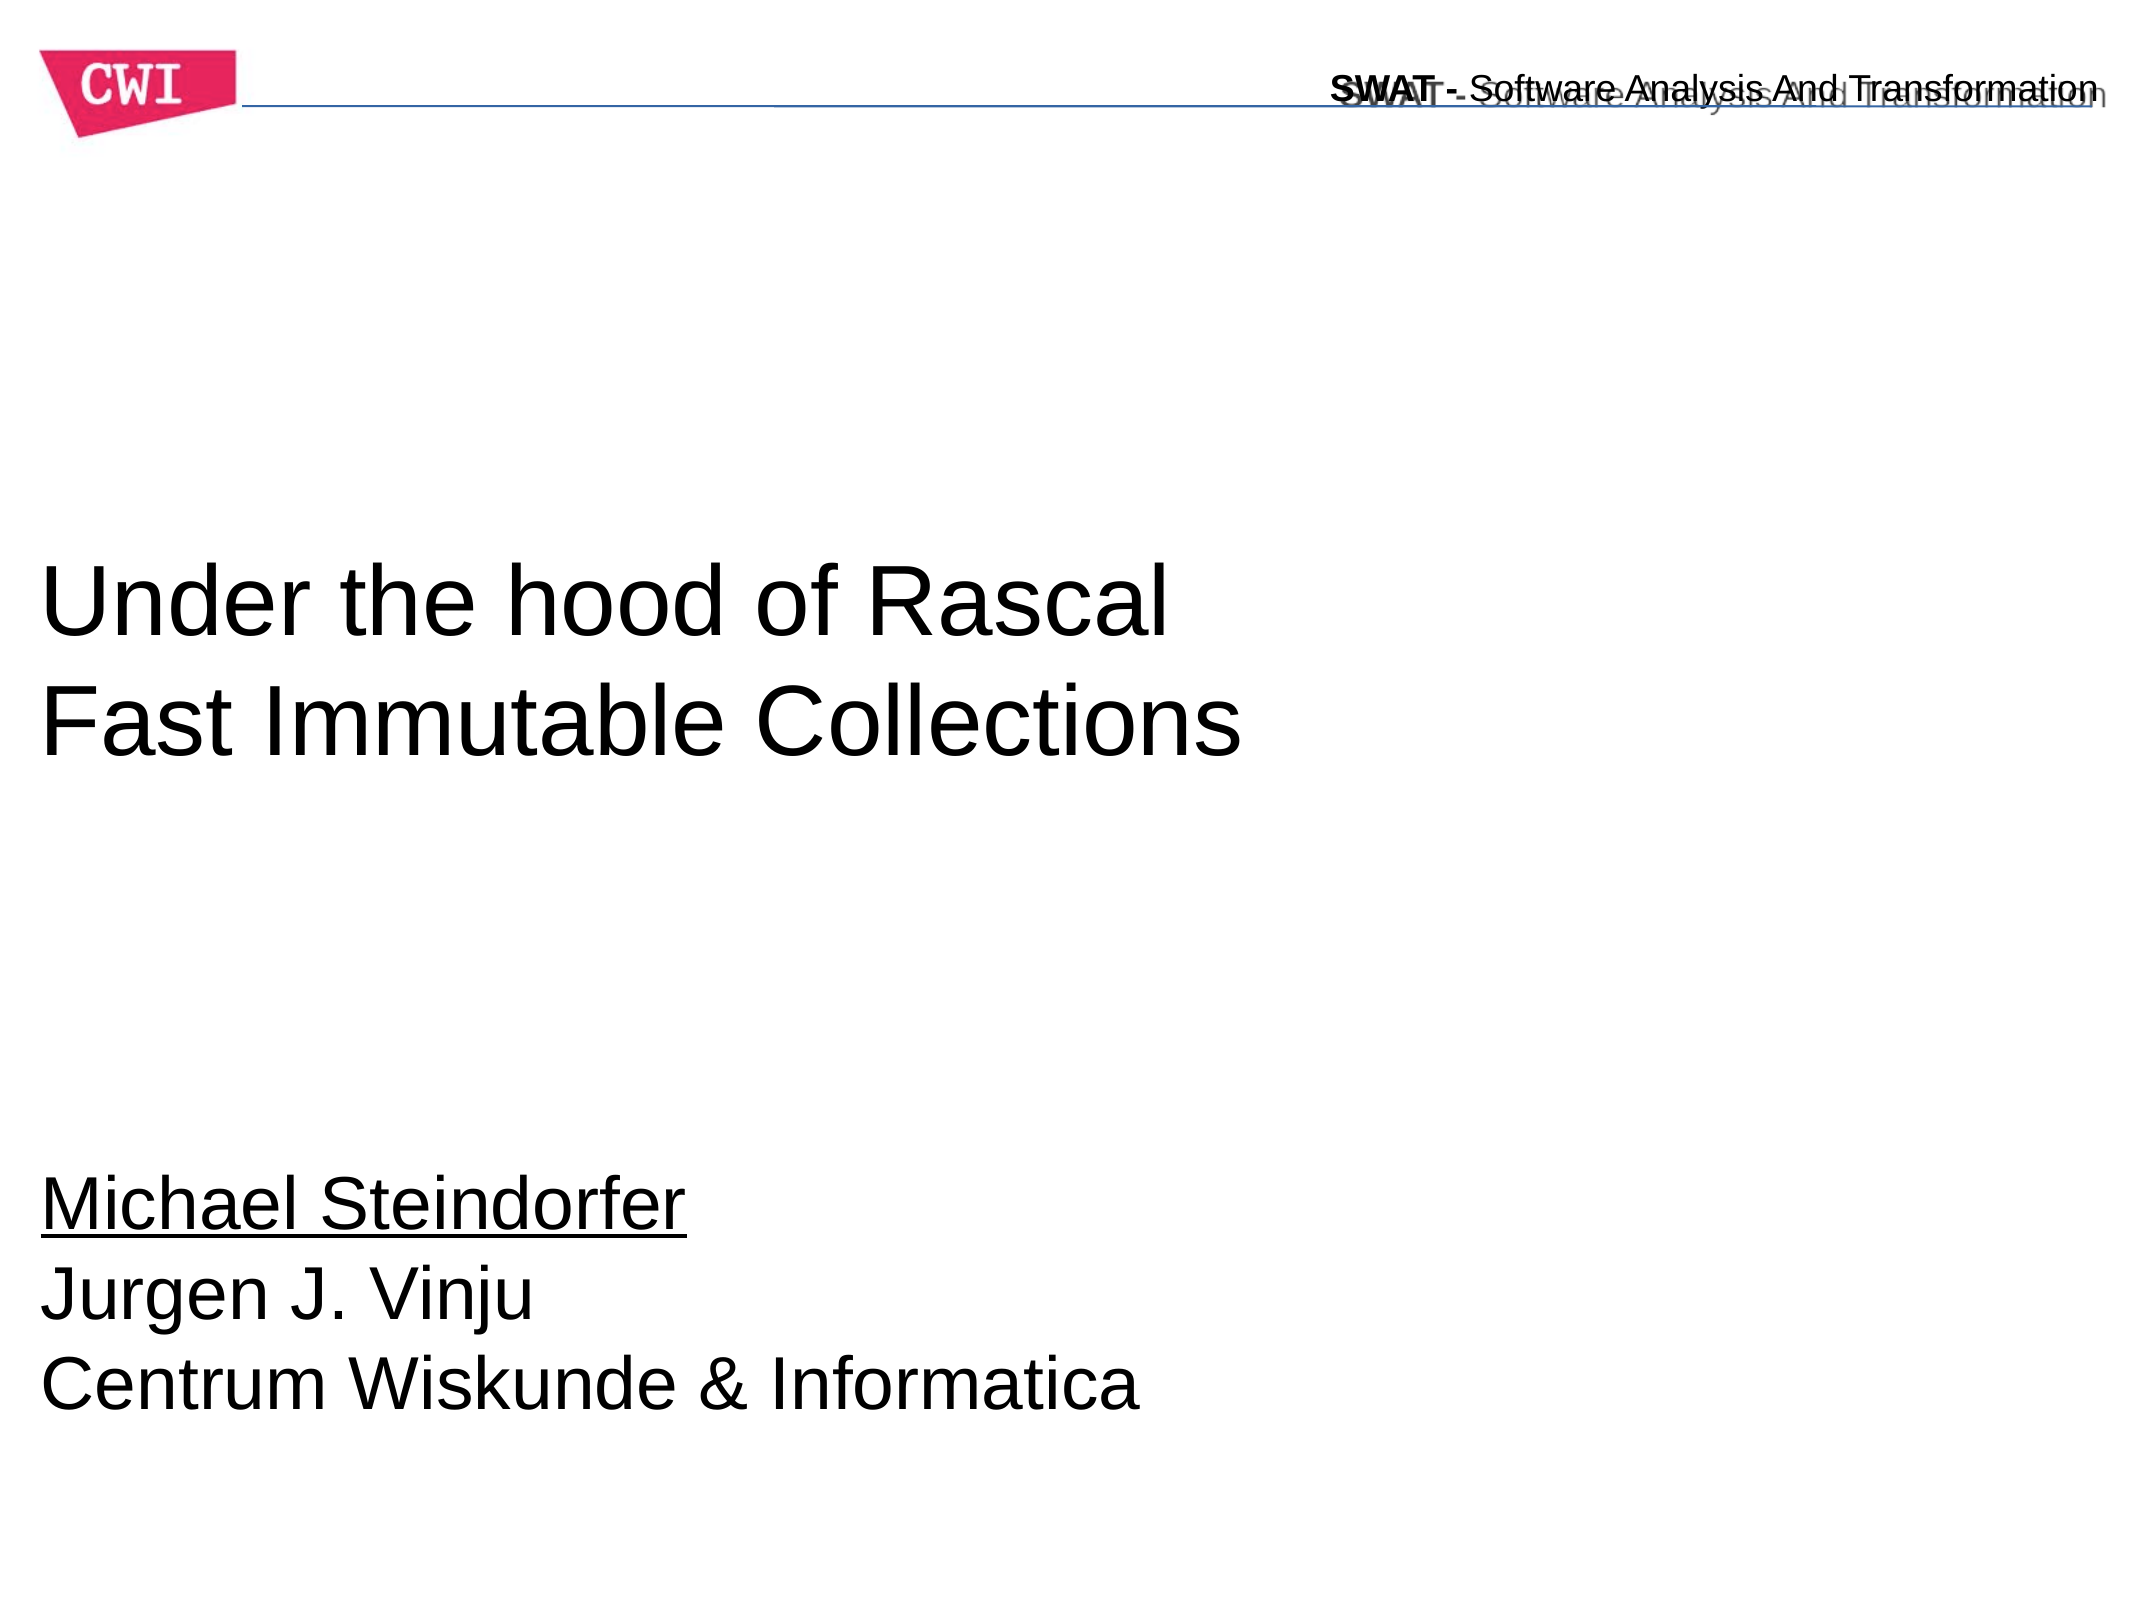

# Under the hood of Rascal Fast Immutable Collections
Michael Steindorfer
Jurgen J. Vinju
Centrum Wiskunde & Informatica